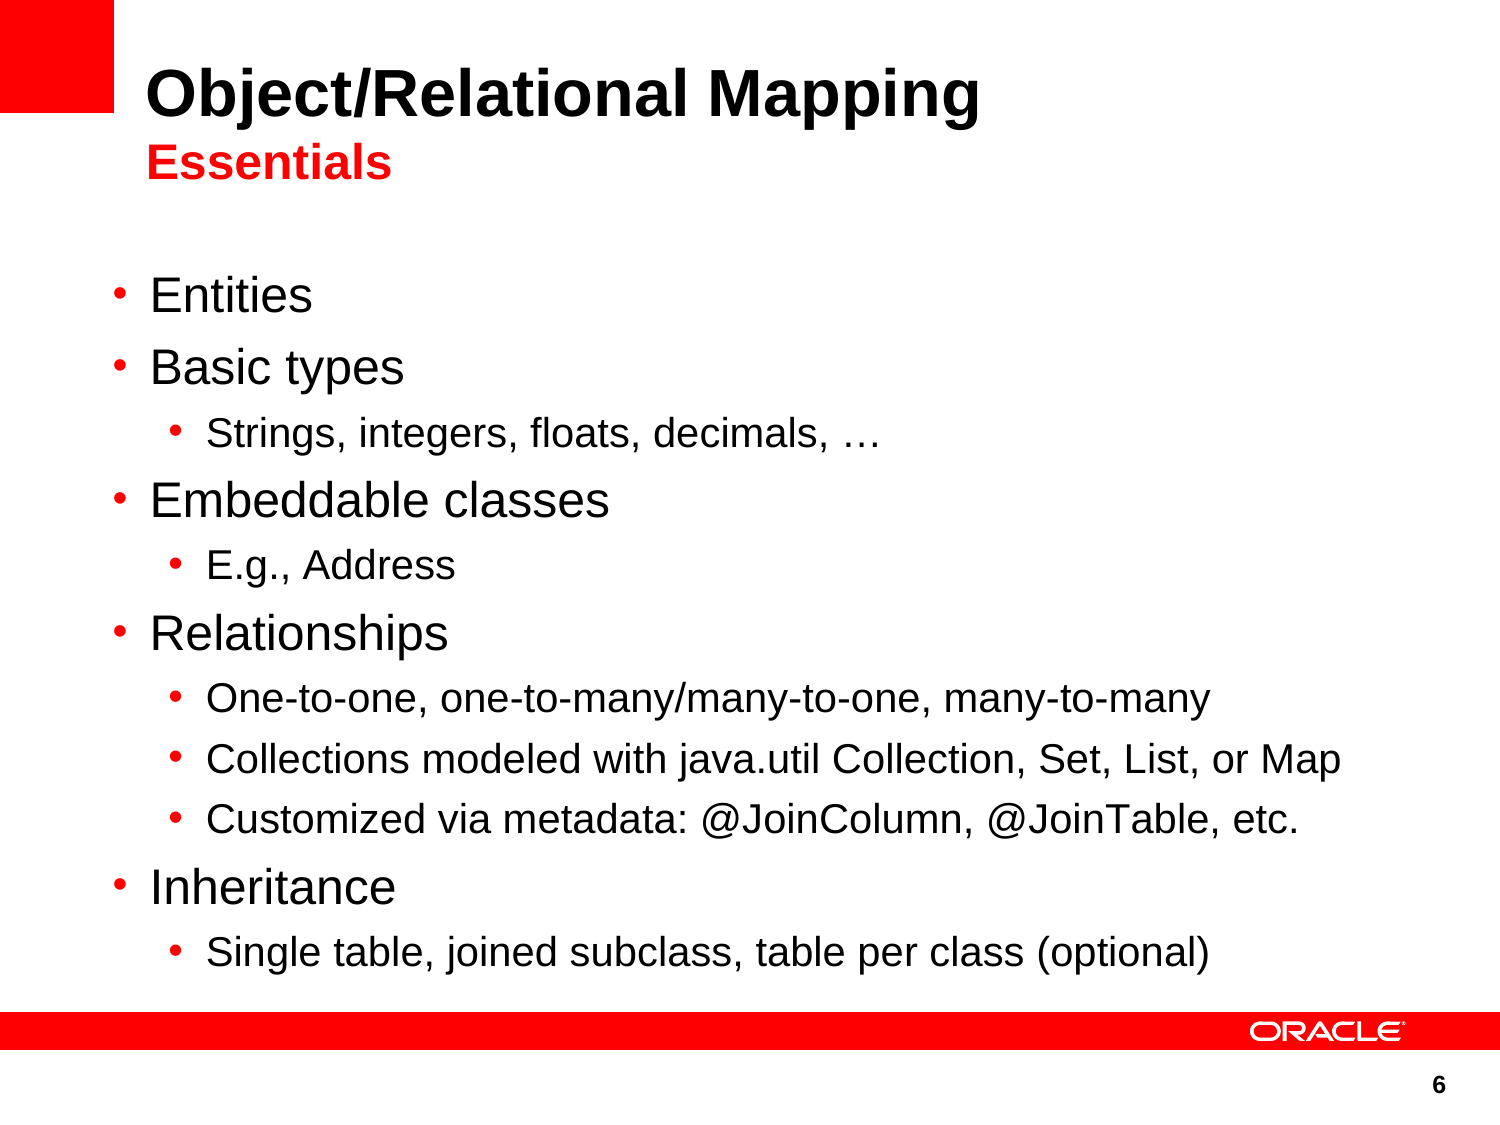

# Object/Relational Mapping Essentials
Entities
Basic types
Strings, integers, floats, decimals, …
Embeddable classes
E.g., Address
Relationships
One-to-one, one-to-many/many-to-one, many-to-many
Collections modeled with java.util Collection, Set, List, or Map
Customized via metadata: @JoinColumn, @JoinTable, etc.
Inheritance
Single table, joined subclass, table per class (optional)